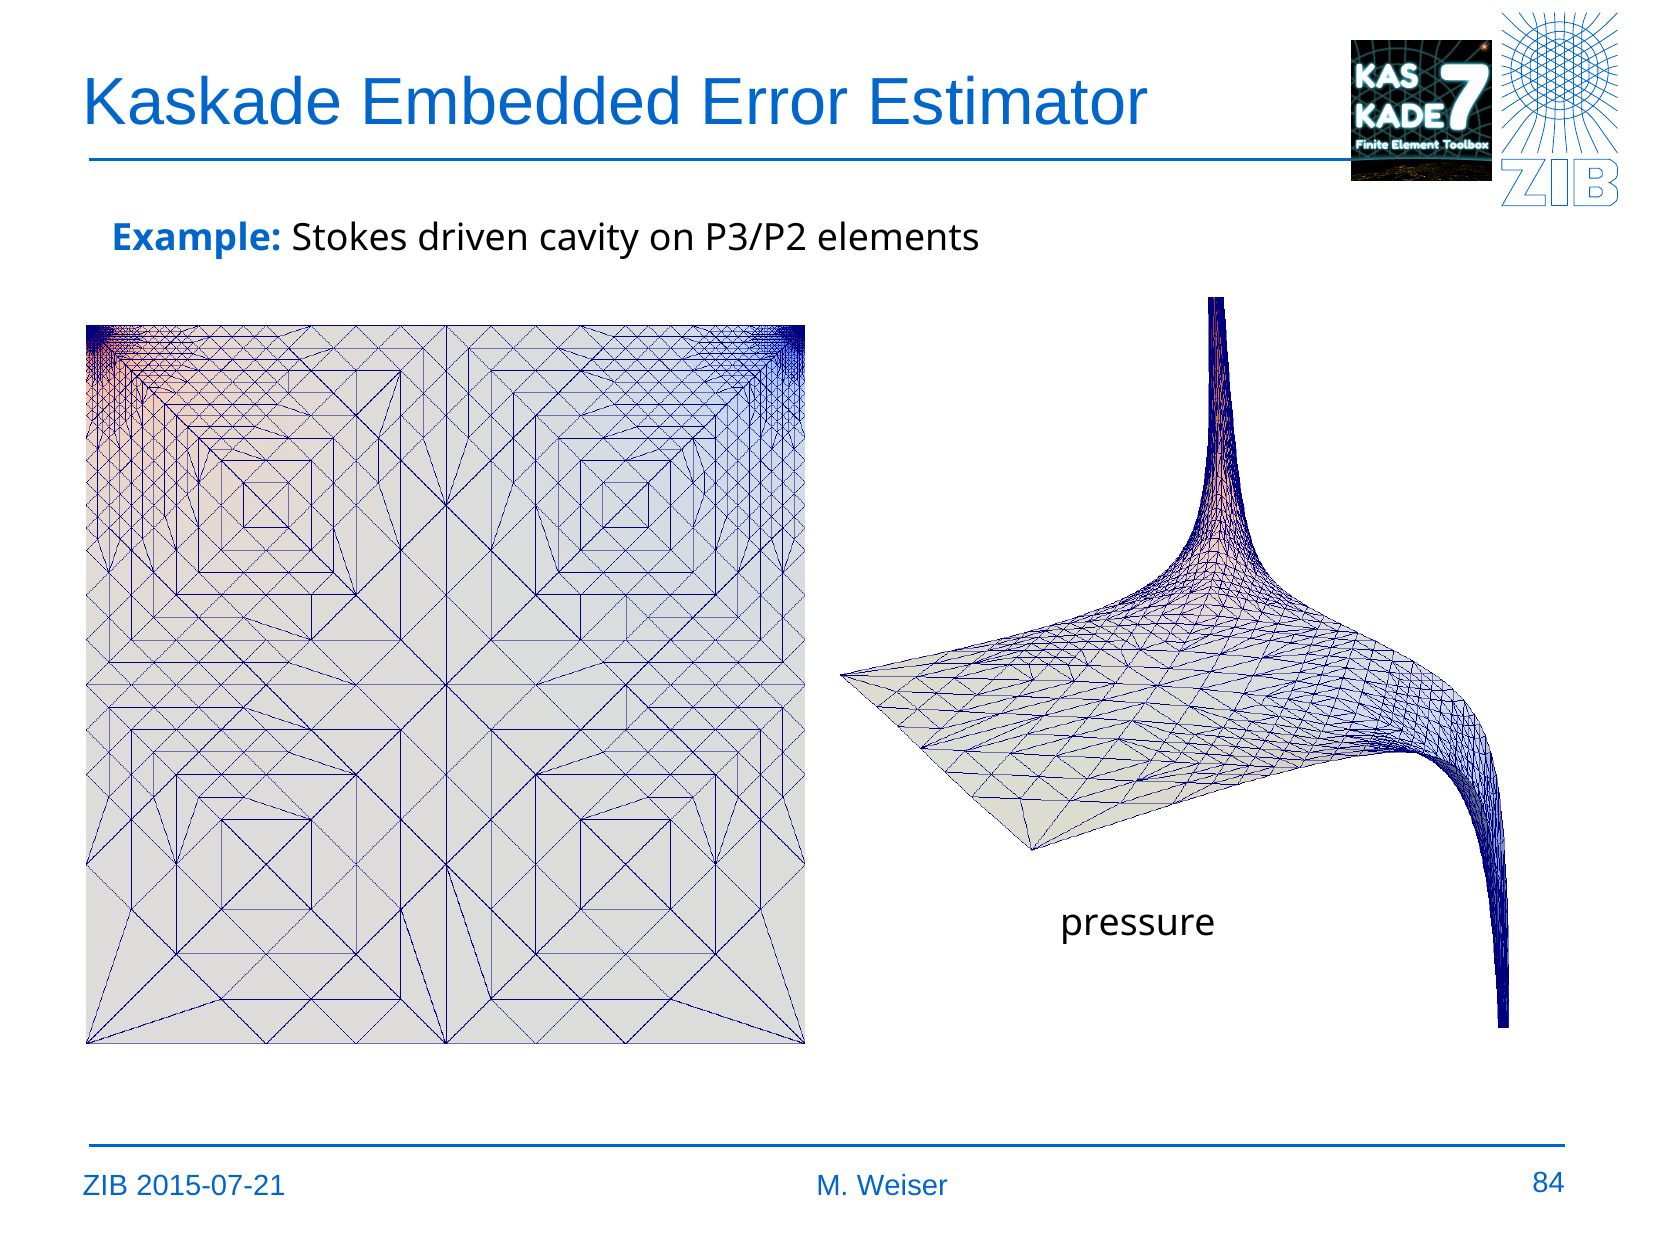

# Kaskade Embedded Error Estimator
Example: Stokes driven cavity on P3/P2 elements
pressure
84
ZIB 2015-07-21
M. Weiser